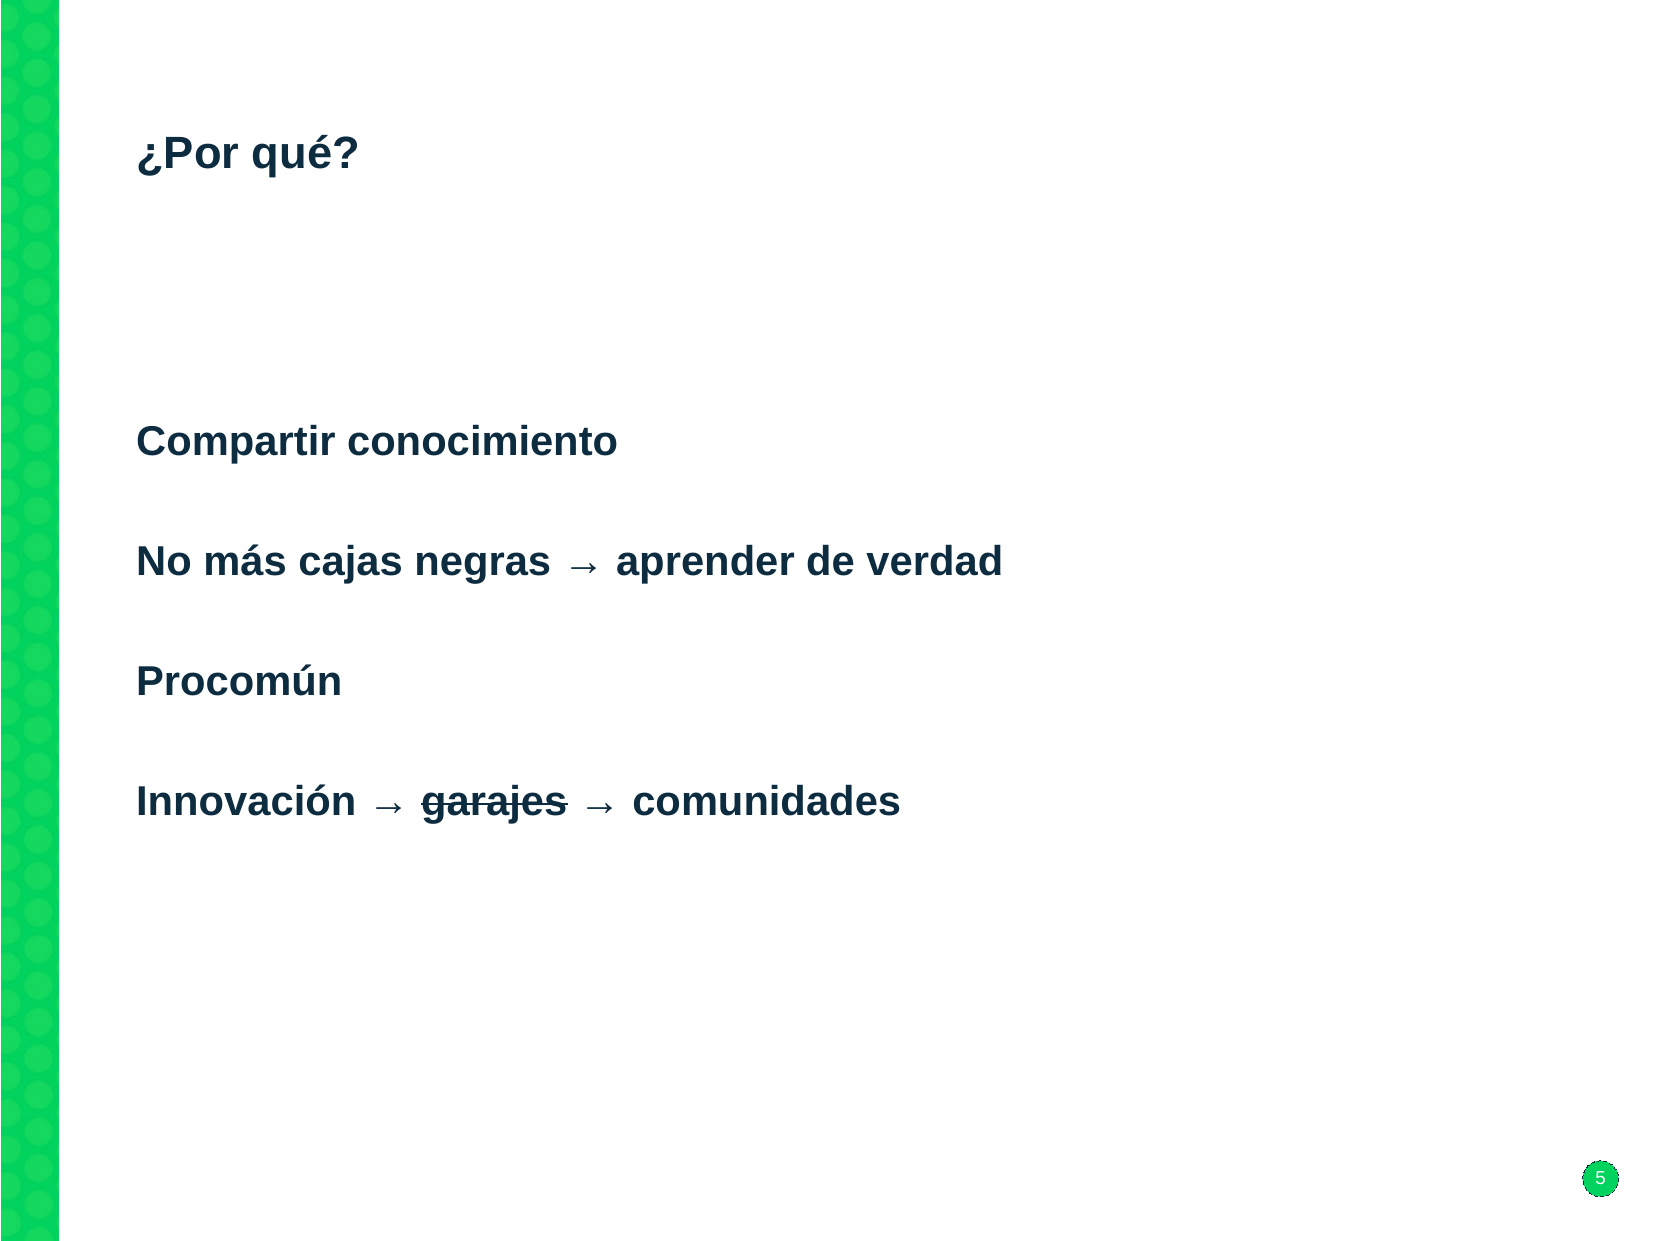

# ¿Por qué?
Compartir conocimiento
No más cajas negras → aprender de verdad
Procomún
Innovación → garajes → comunidades
5